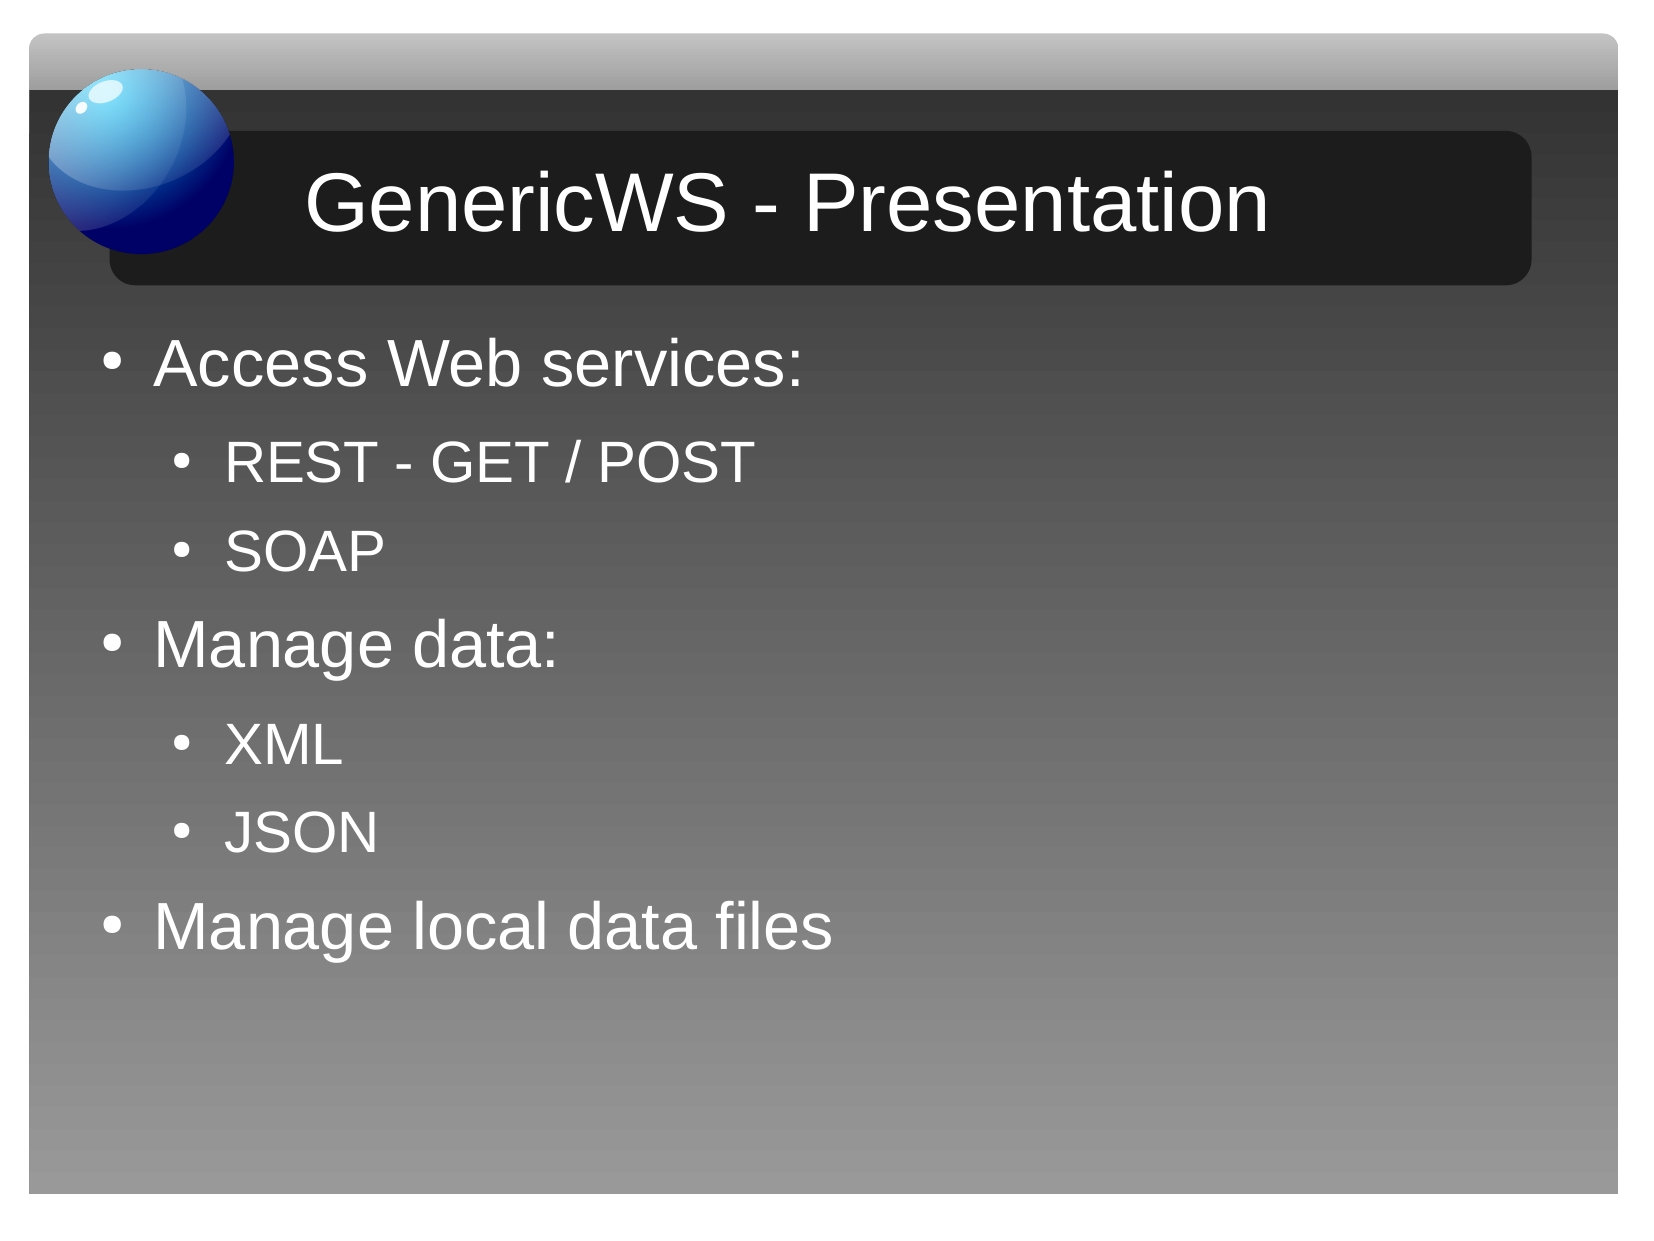

# GenericWS - Presentation
Access Web services:
REST - GET / POST
SOAP
Manage data:
XML
JSON
Manage local data files